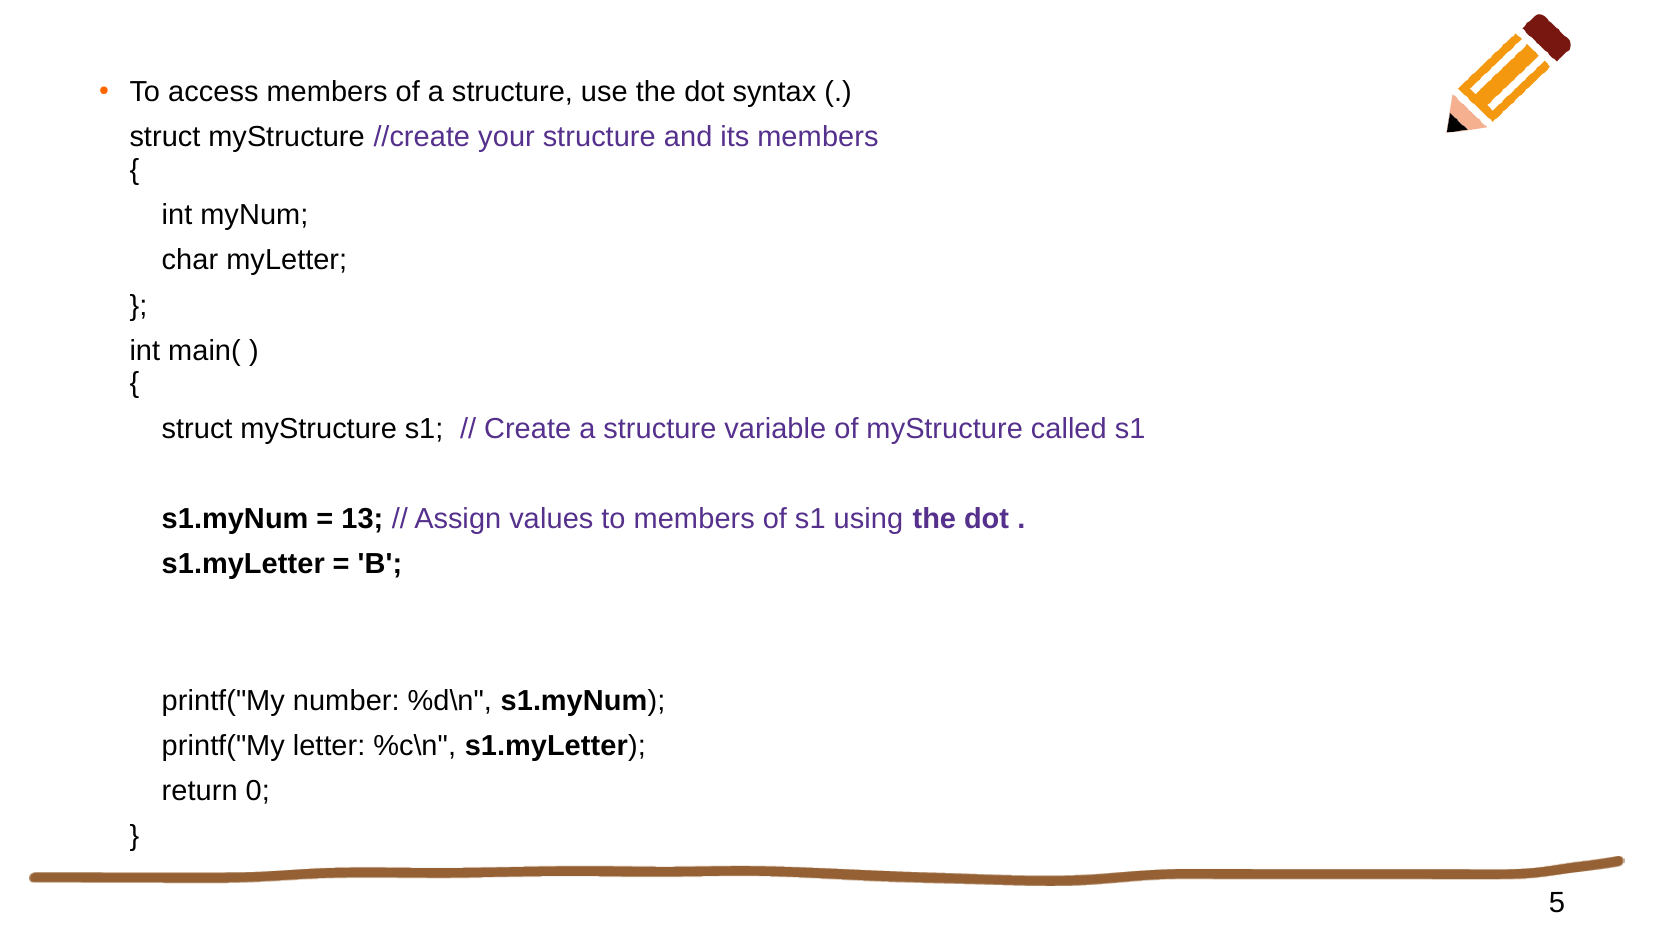

# To access members of a structure, use the dot syntax (.)
struct myStructure //create your structure and its members
{
 int myNum;
 char myLetter;
};
int main( )
{
 struct myStructure s1; // Create a structure variable of myStructure called s1
 s1.myNum = 13; // Assign values to members of s1 using the dot .
 s1.myLetter = 'B';
 printf("My number: %d\n", s1.myNum);
 printf("My letter: %c\n", s1.myLetter);
 return 0;
}
5